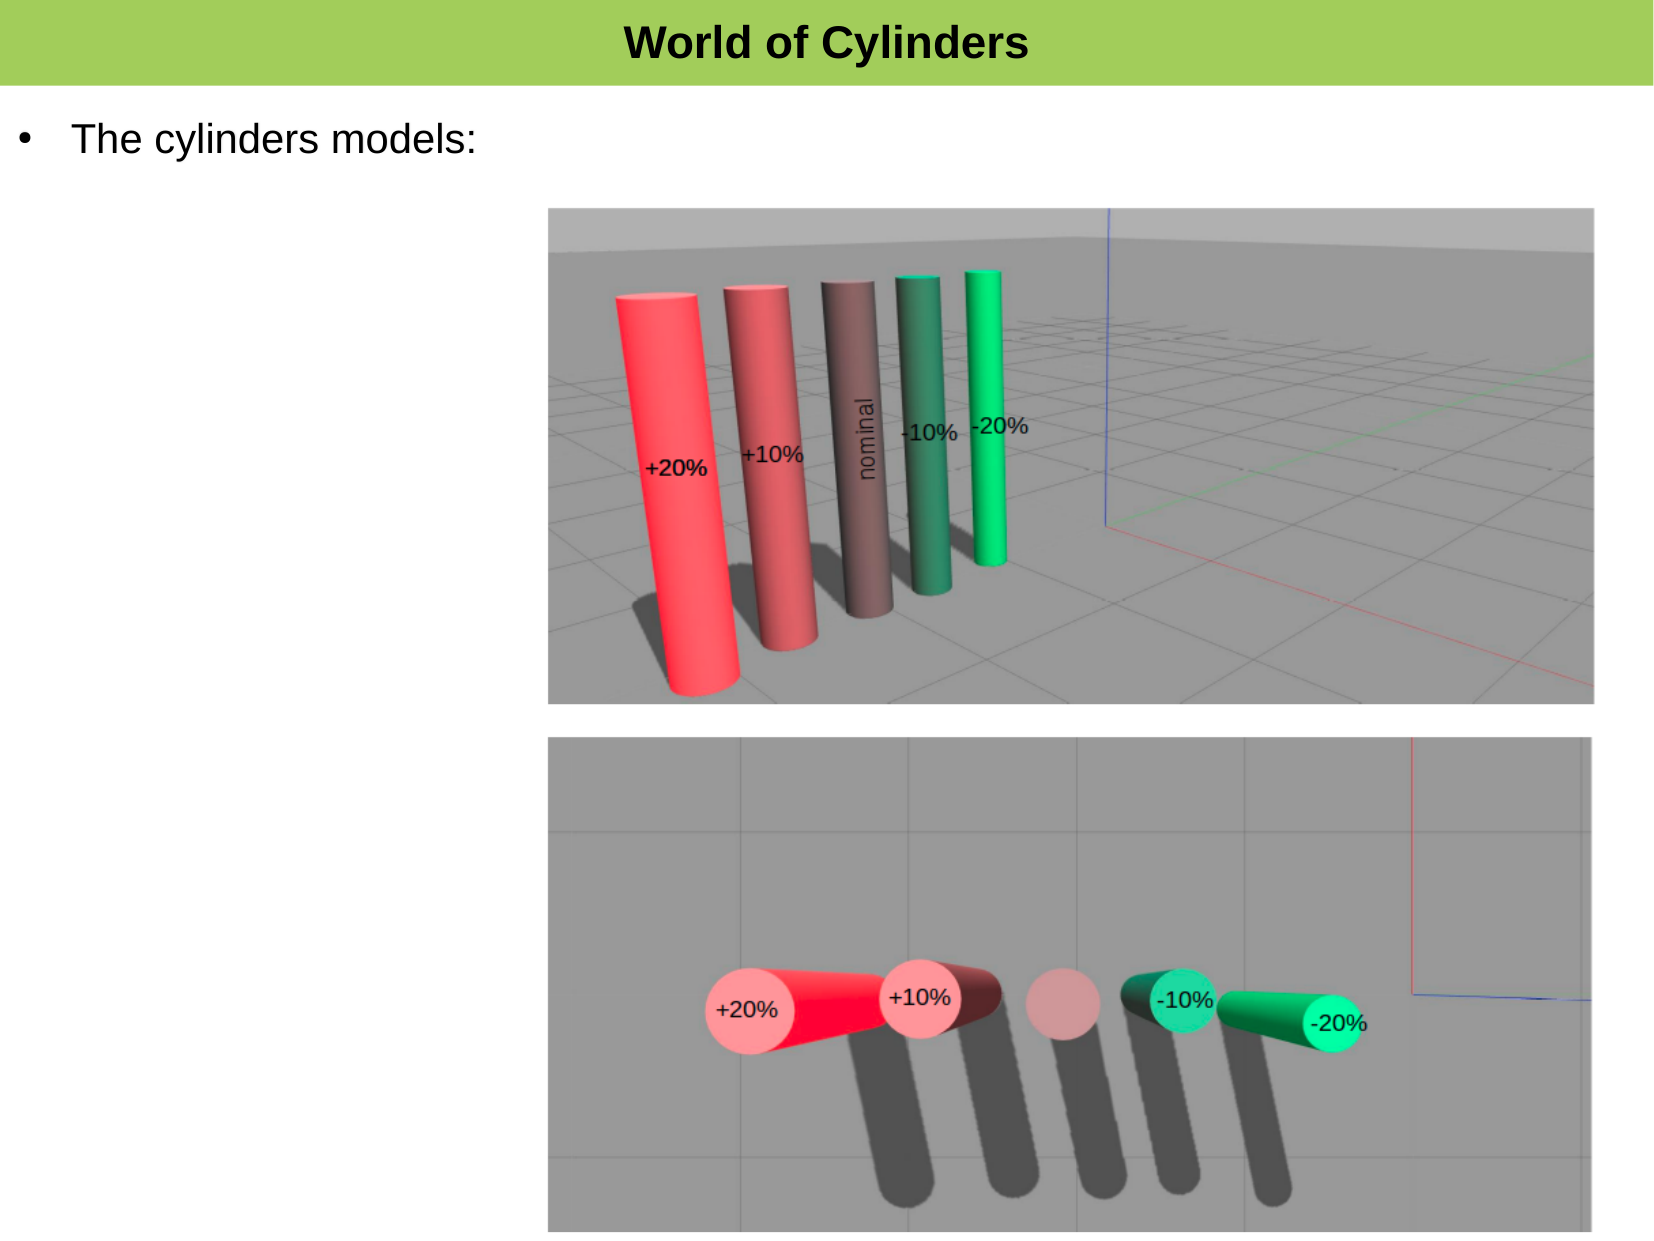

# World of Cylinders
The cylinders models: